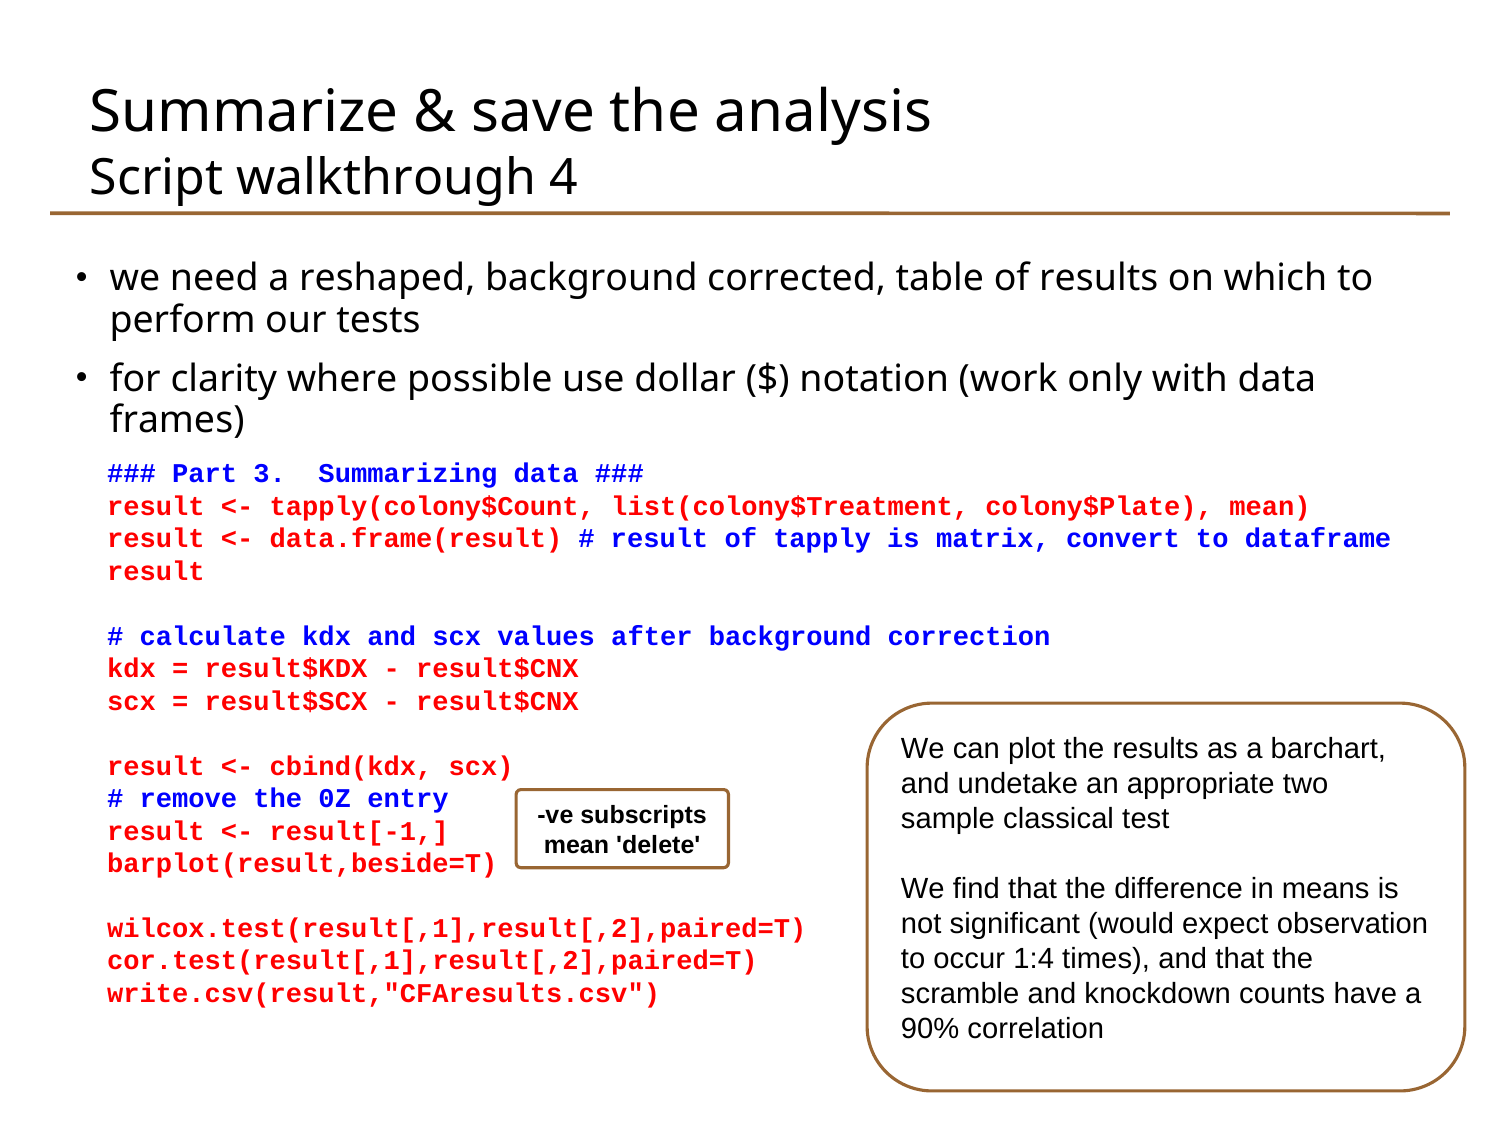

Summarize & save the analysis
Script walkthrough 4
we need a reshaped, background corrected, table of results on which to perform our tests
for clarity where possible use dollar ($) notation (work only with data frames)
### Part 3. Summarizing data ###
result <- tapply(colony$Count, list(colony$Treatment, colony$Plate), mean)
result <- data.frame(result) # result of tapply is matrix, convert to dataframe
result
# calculate kdx and scx values after background correction
kdx = result$KDX - result$CNX
scx = result$SCX - result$CNX
result <- cbind(kdx, scx)
# remove the 0Z entry
result <- result[-1,]
barplot(result,beside=T)
wilcox.test(result[,1],result[,2],paired=T)
cor.test(result[,1],result[,2],paired=T)
write.csv(result,"CFAresults.csv")
We can plot the results as a barchart, and undetake an appropriate two sample classical test
We find that the difference in means is not significant (would expect observation to occur 1:4 times), and that the scramble and knockdown counts have a 90% correlation
-ve subscripts mean 'delete'